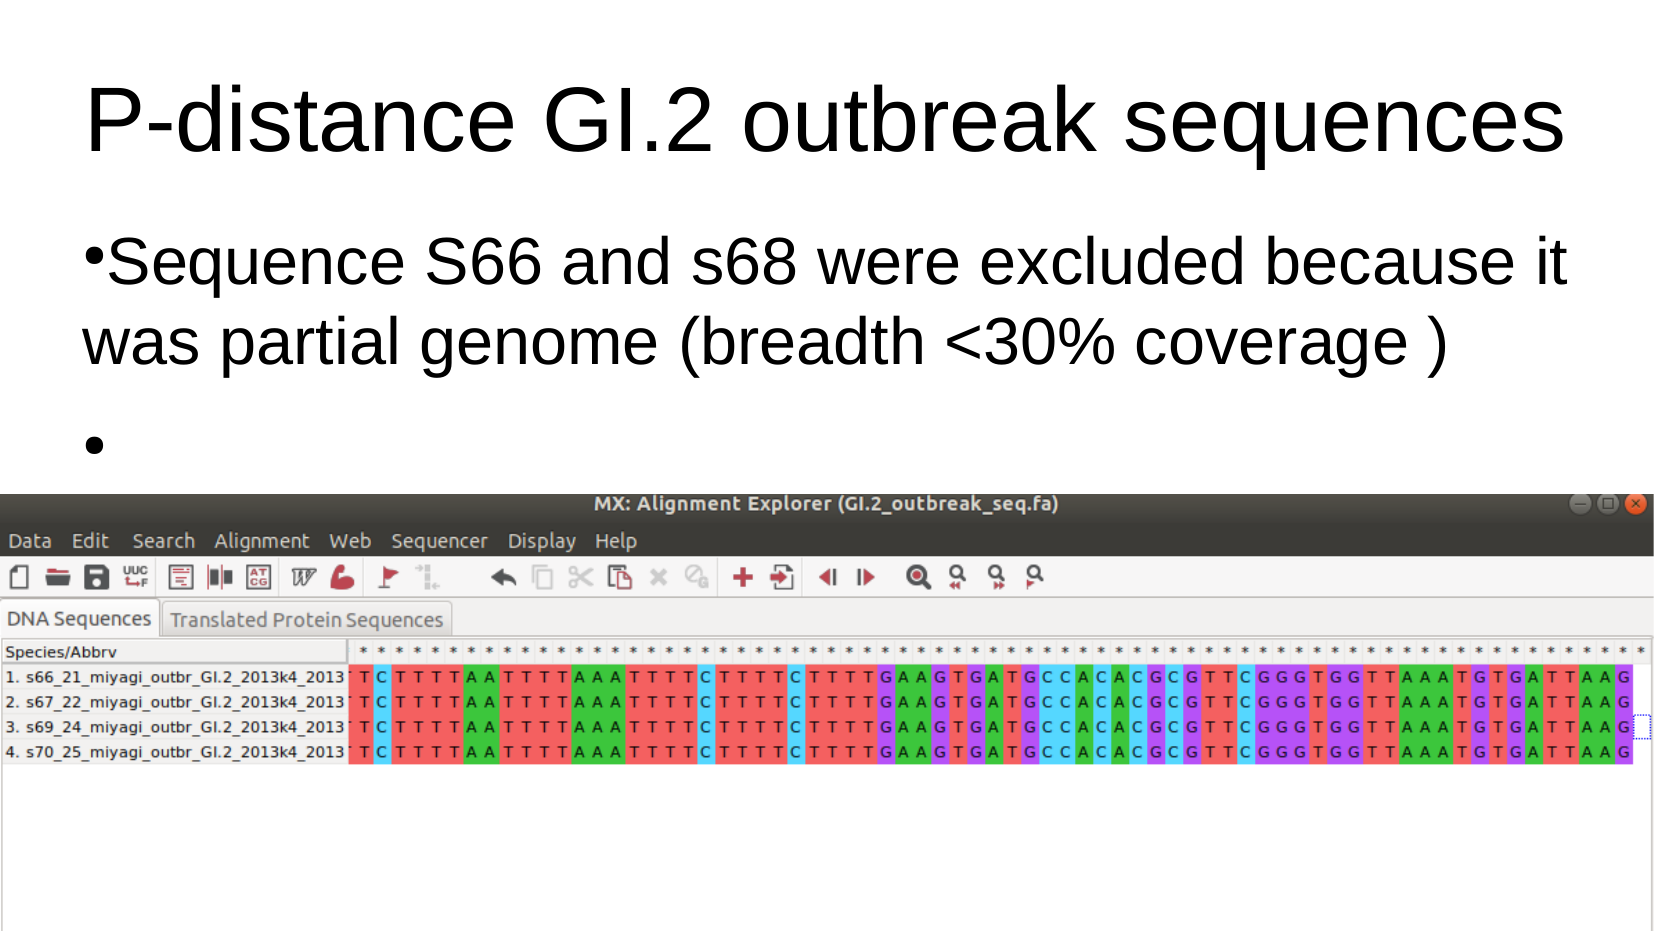

# P-distance GI.2 outbreak sequences
Sequence S66 and s68 were excluded because it was partial genome (breadth <30% coverage )